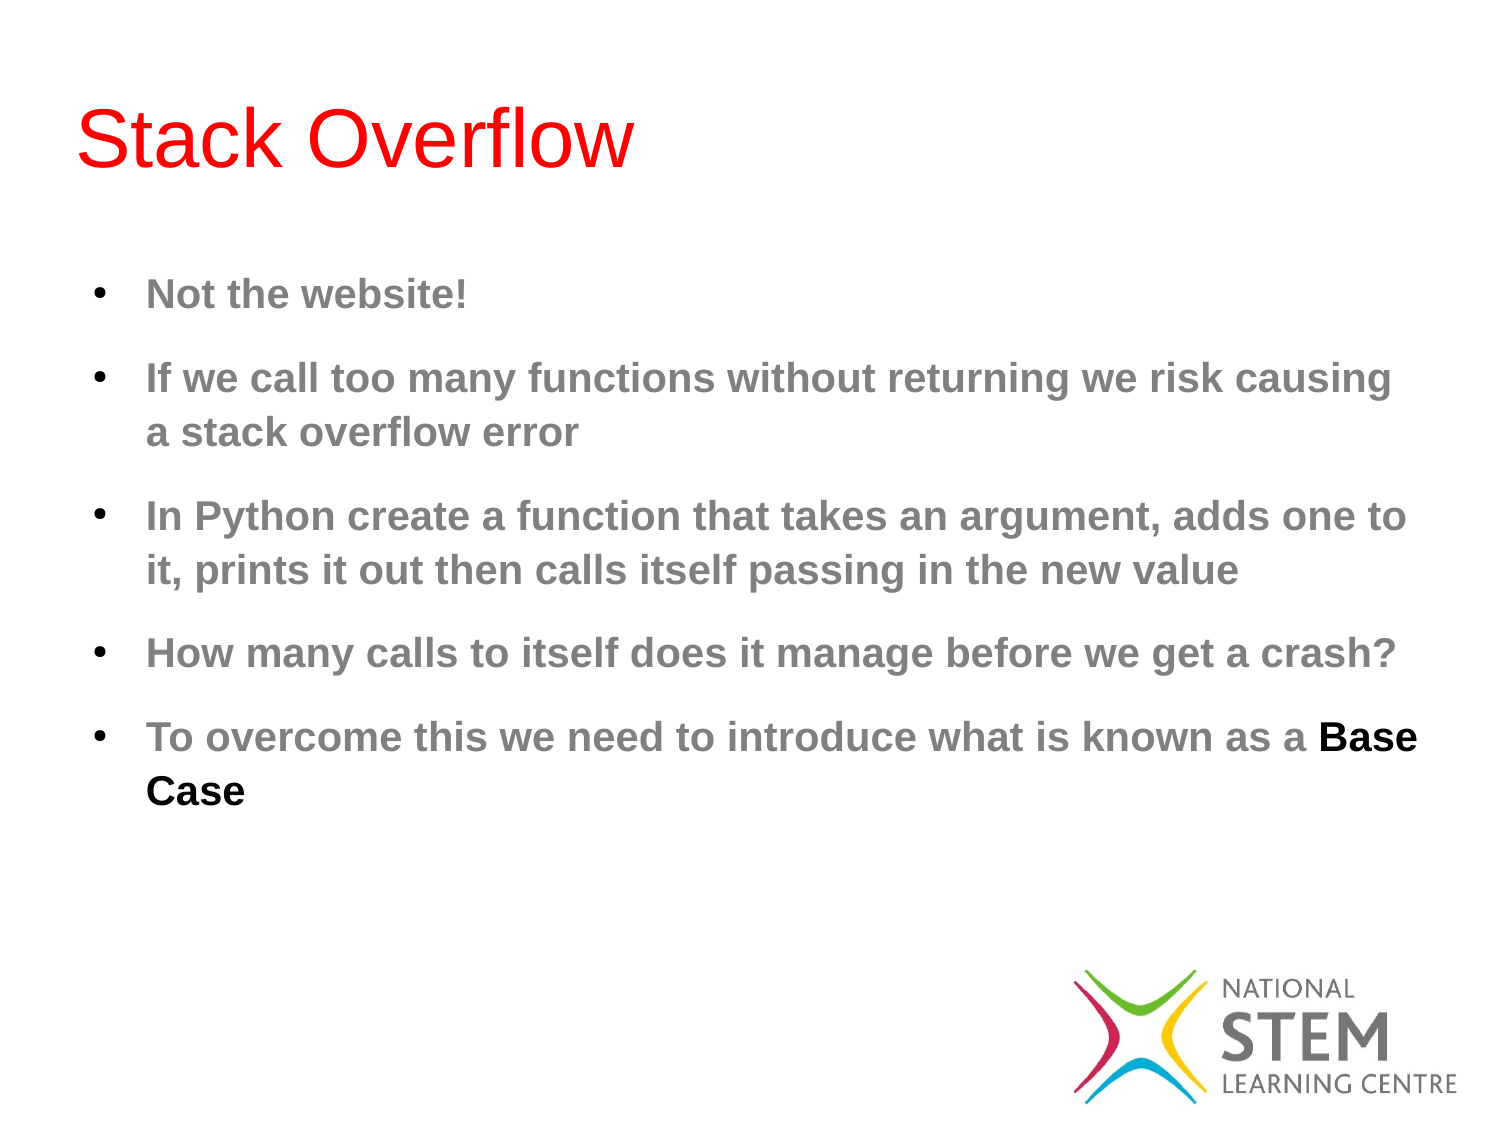

# Stack Overflow
Not the website!
If we call too many functions without returning we risk causing a stack overflow error
In Python create a function that takes an argument, adds one to it, prints it out then calls itself passing in the new value
How many calls to itself does it manage before we get a crash?
To overcome this we need to introduce what is known as a Base Case